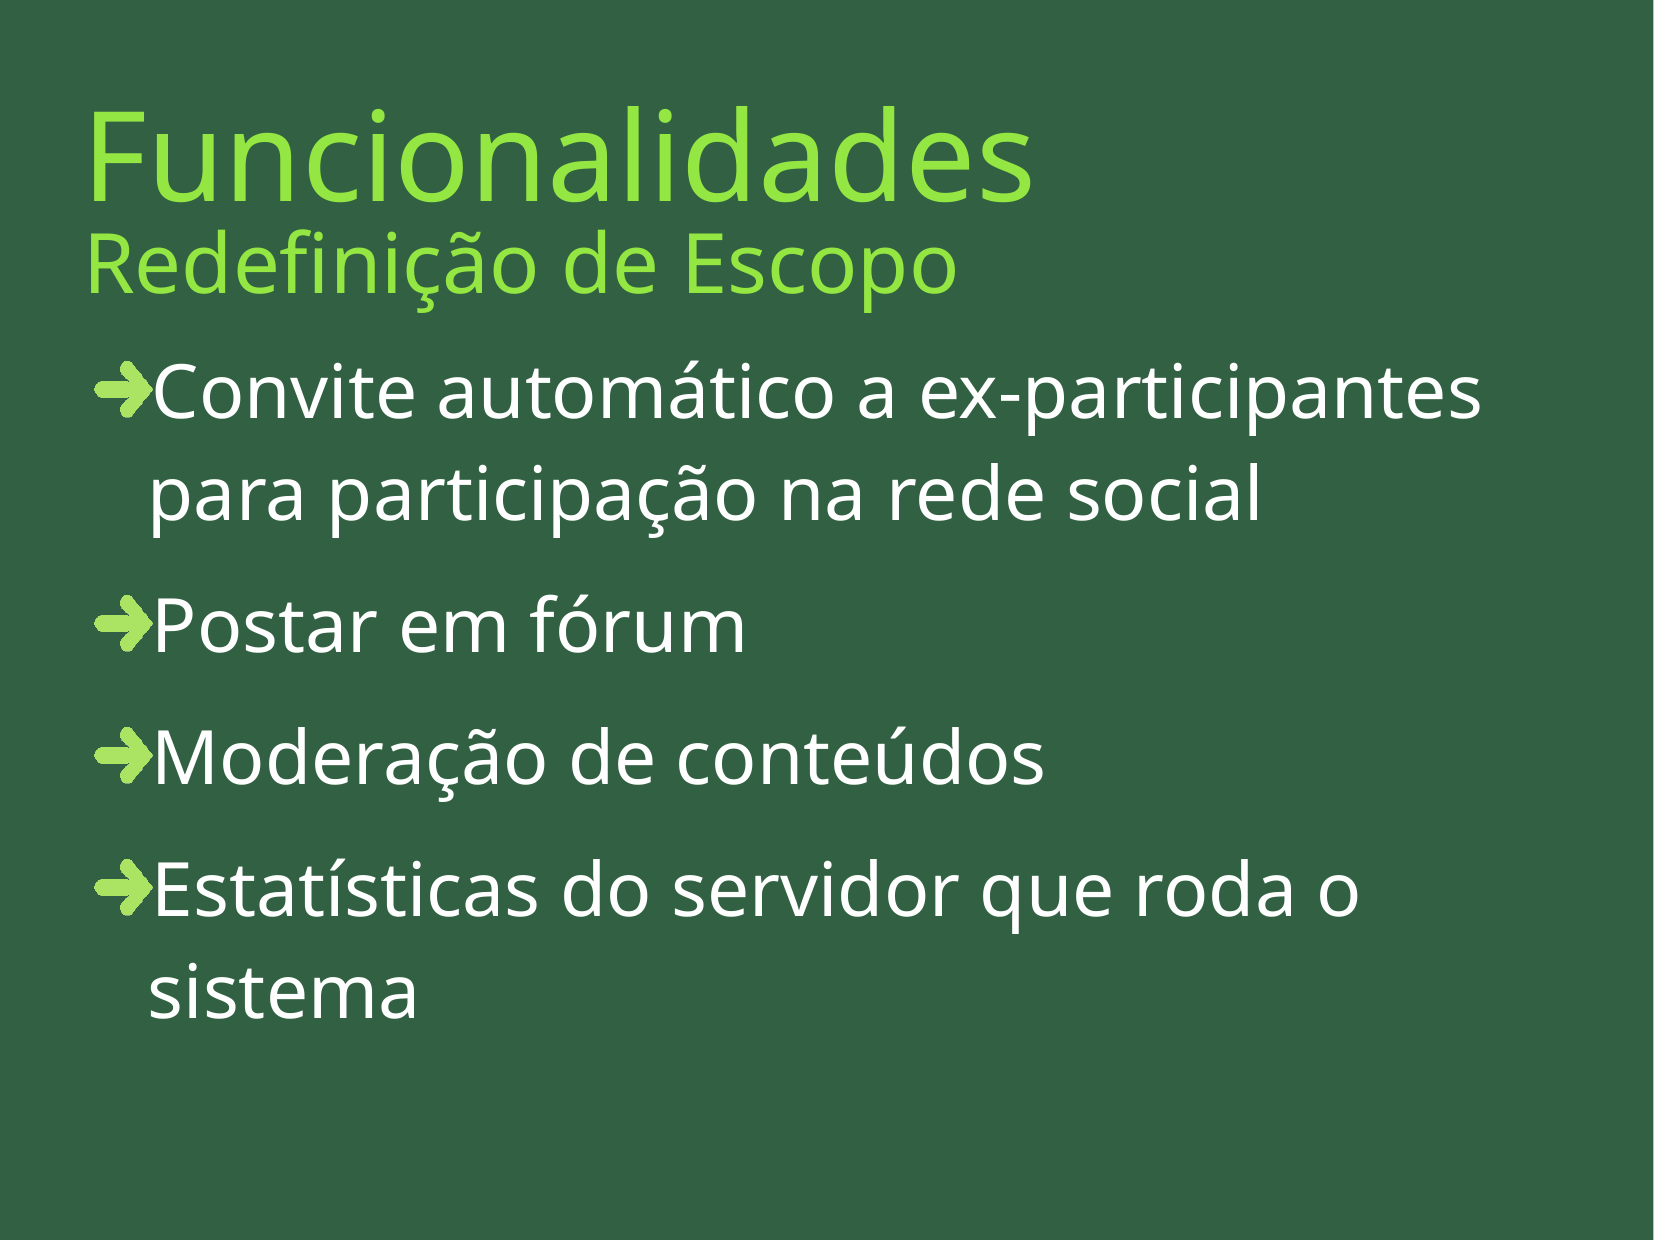

# Funcionalidades
Redefinição de Escopo
Convite automático a ex-participantes para participação na rede social
Postar em fórum
Moderação de conteúdos
Estatísticas do servidor que roda o sistema